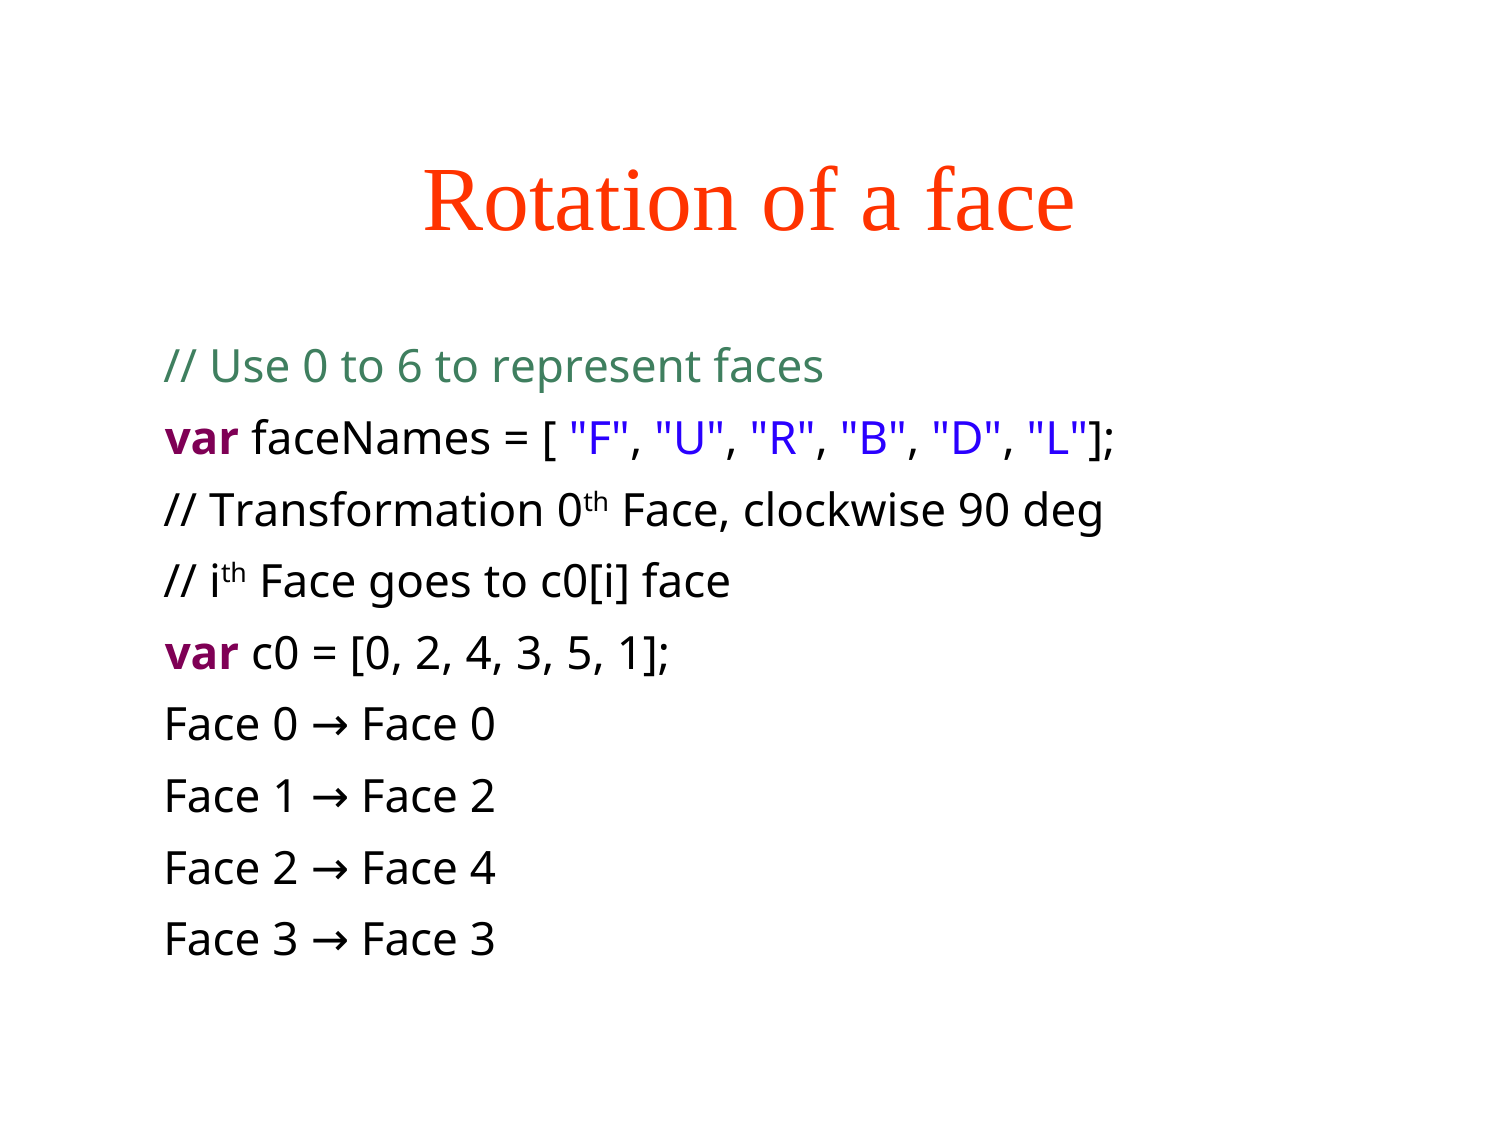

# Rotation of a face
 // Use 0 to 6 to represent faces
 var faceNames = [ "F", "U", "R", "B", "D", "L"];
 // Transformation 0th Face, clockwise 90 deg
 // ith Face goes to c0[i] face
 var c0 = [0, 2, 4, 3, 5, 1];
 Face 0 → Face 0
 Face 1 → Face 2
 Face 2 → Face 4
 Face 3 → Face 3